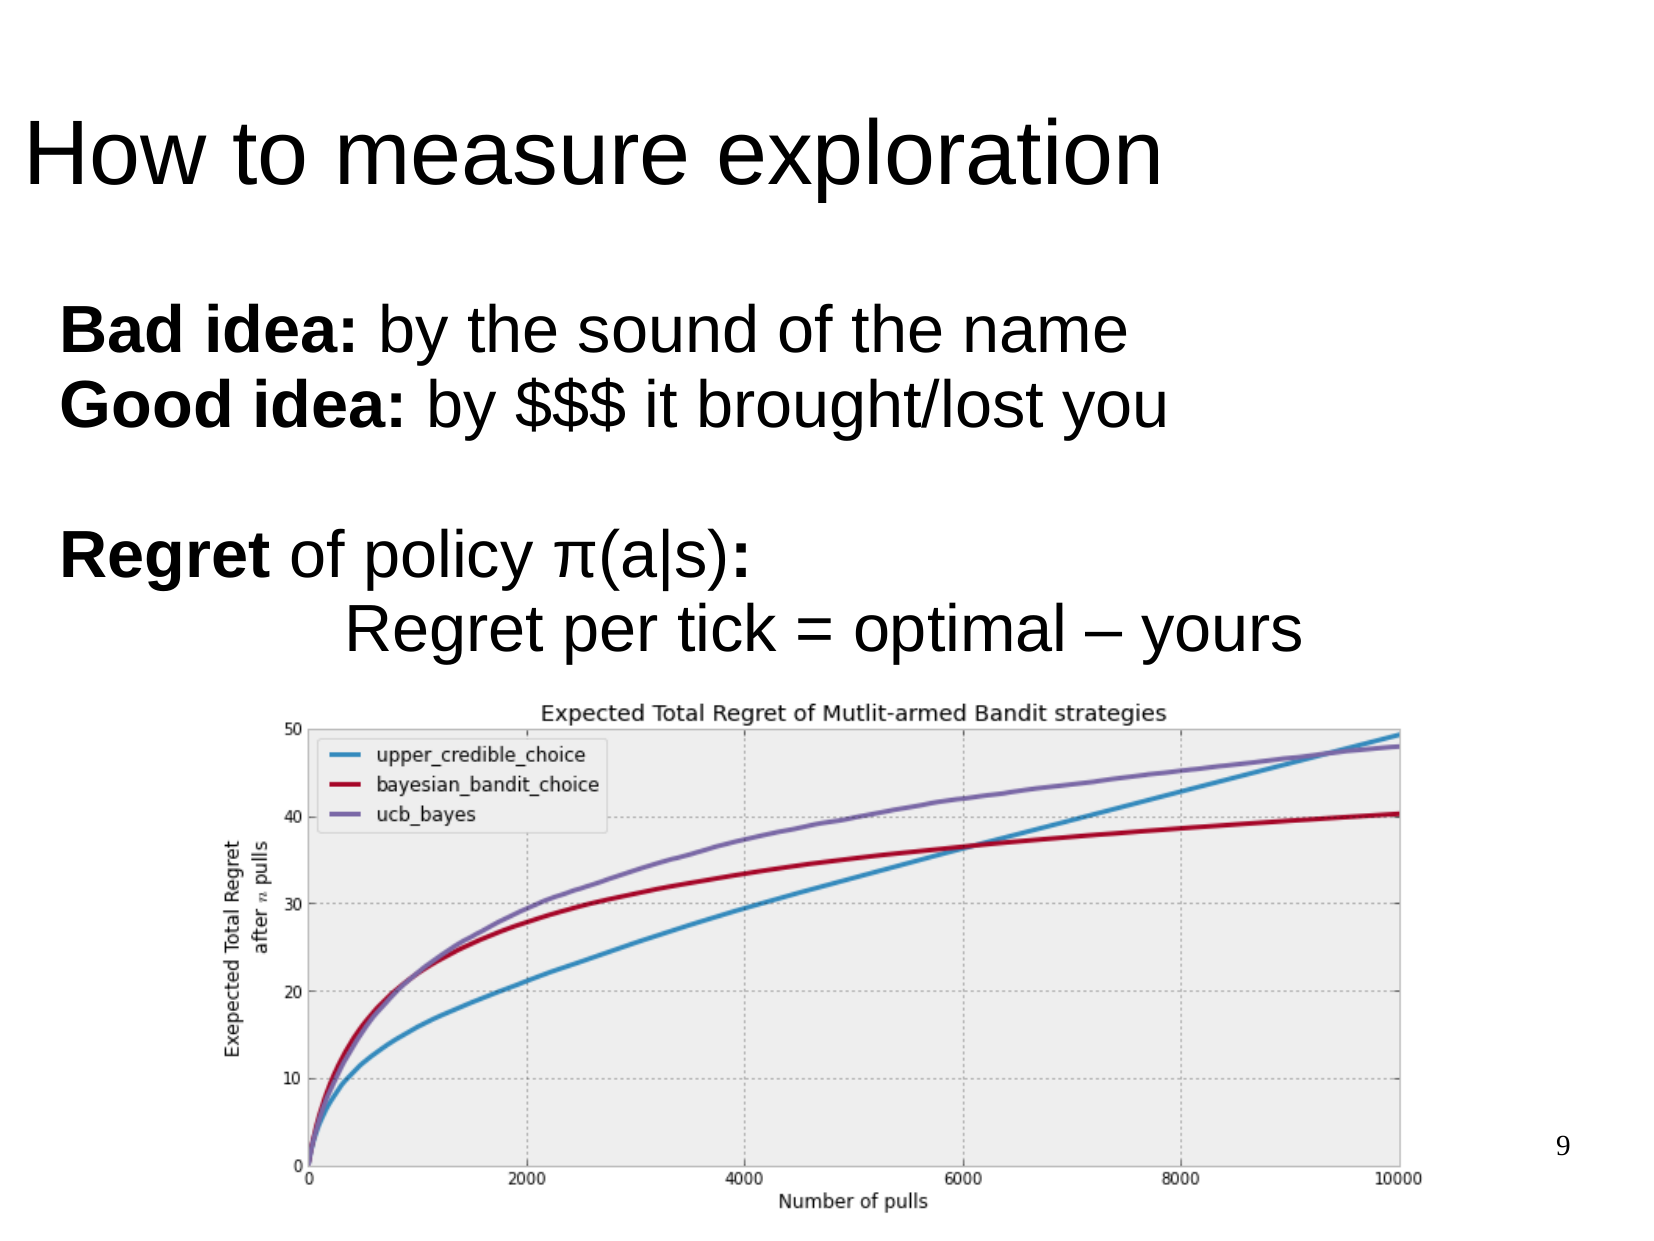

# How to measure exploration
Bad idea: by the sound of the name
Good idea: by $$$ it brought/lost you
Regret of policy π(a|s):
Regret per tick = optimal – yours
9